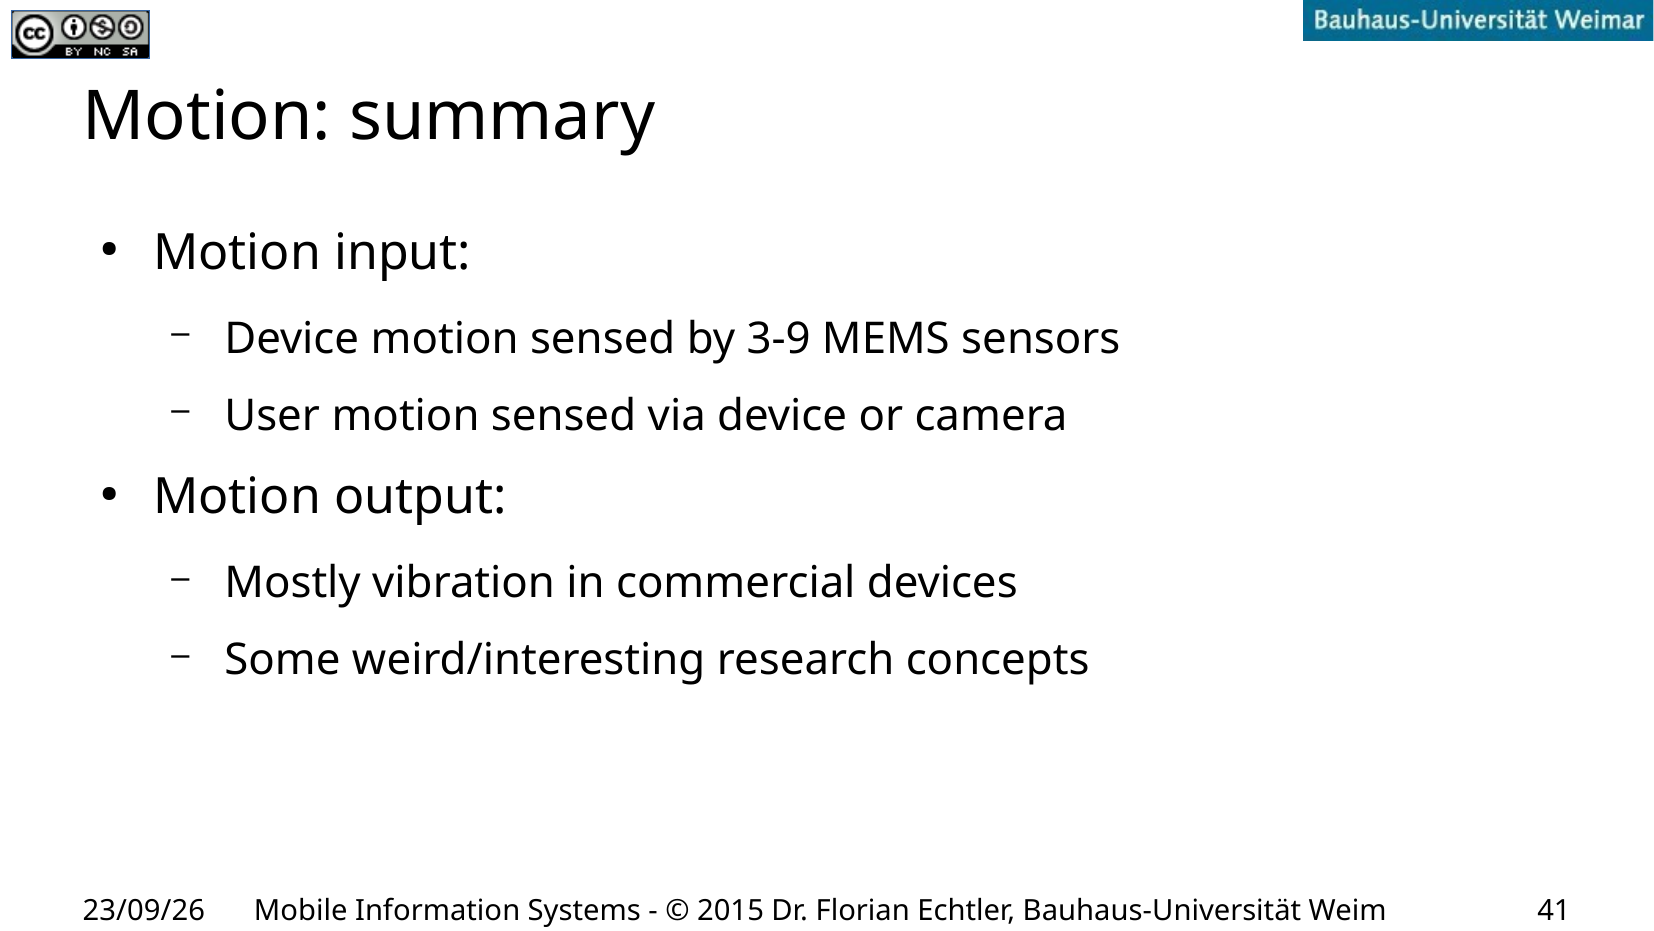

# Motion: summary
Motion input:
Device motion sensed by 3-9 MEMS sensors
User motion sensed via device or camera
Motion output:
Mostly vibration in commercial devices
Some weird/interesting research concepts
Mobile Information Systems - © 2015 Dr. Florian Echtler, Bauhaus-Universität Weimar
41